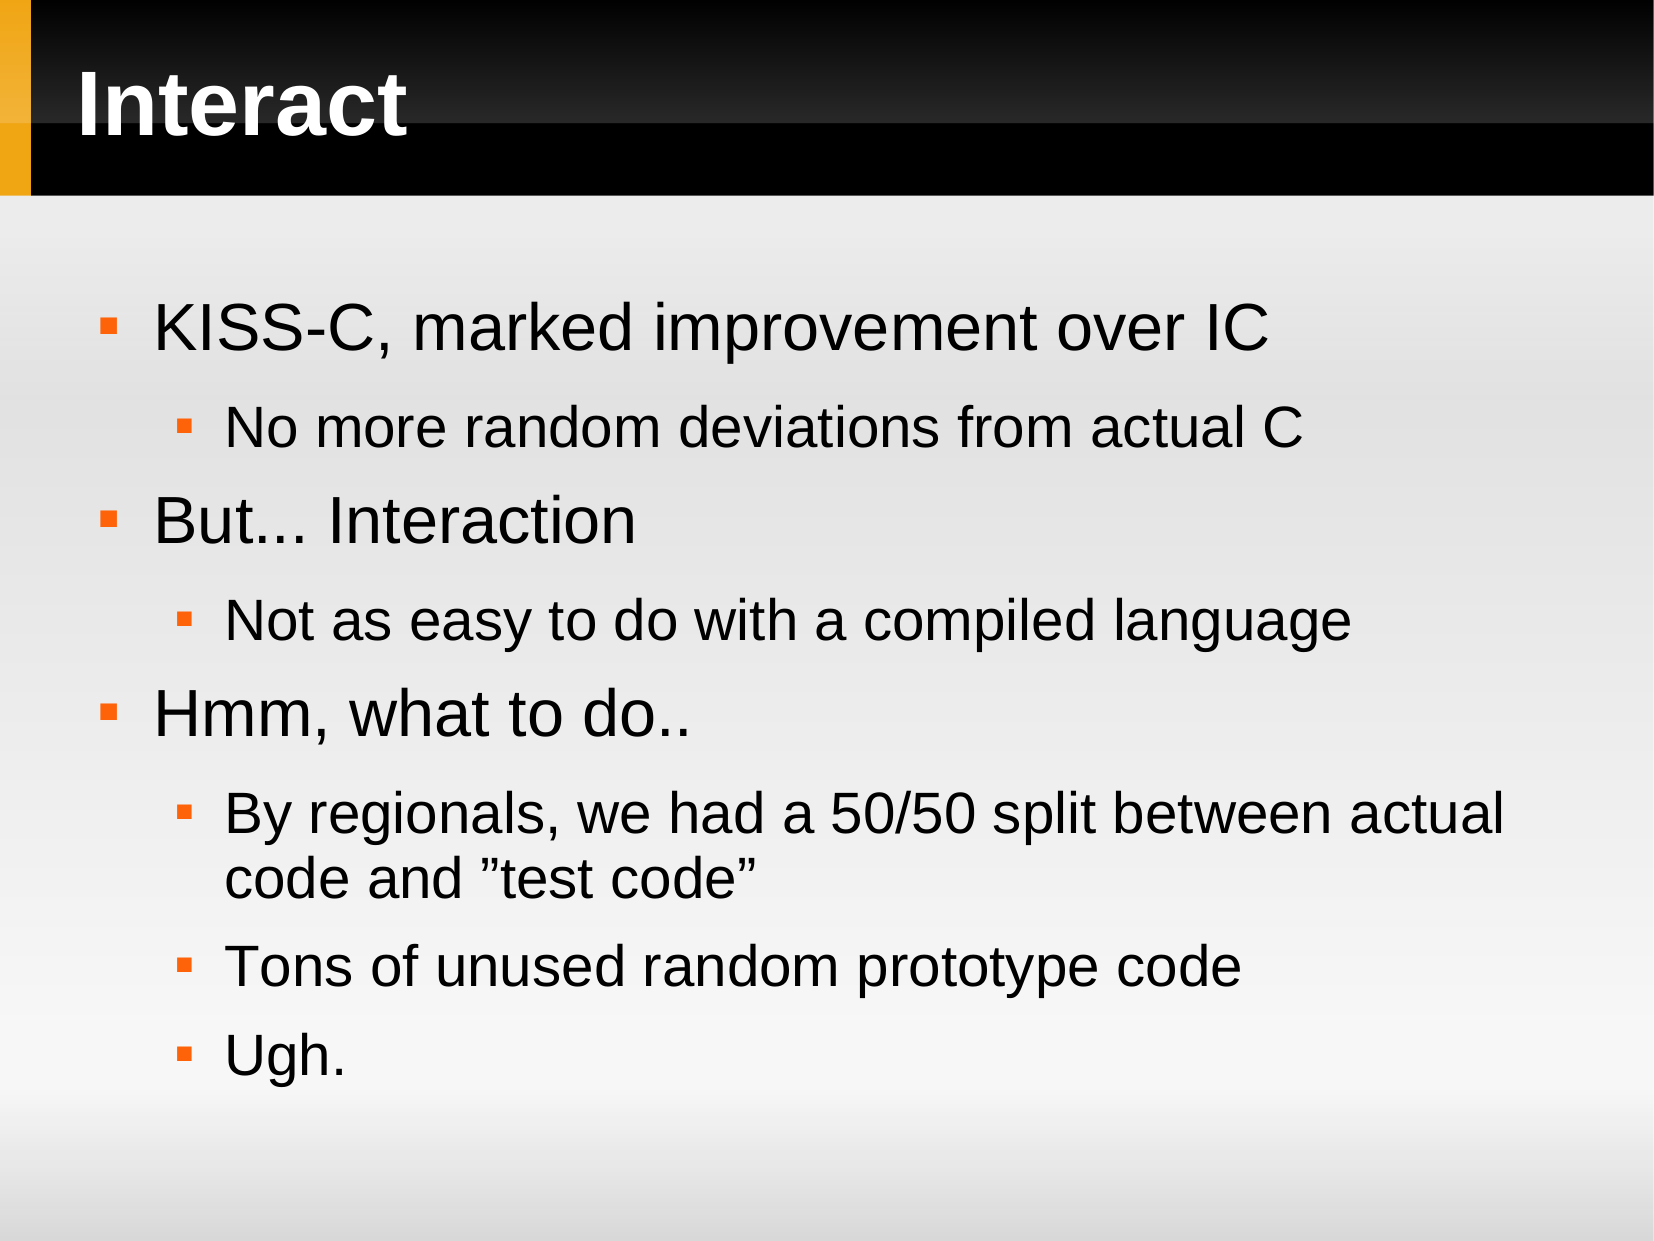

# Interact
KISS-C, marked improvement over IC
No more random deviations from actual C
But... Interaction
Not as easy to do with a compiled language
Hmm, what to do..
By regionals, we had a 50/50 split between actual code and ”test code”
Tons of unused random prototype code
Ugh.